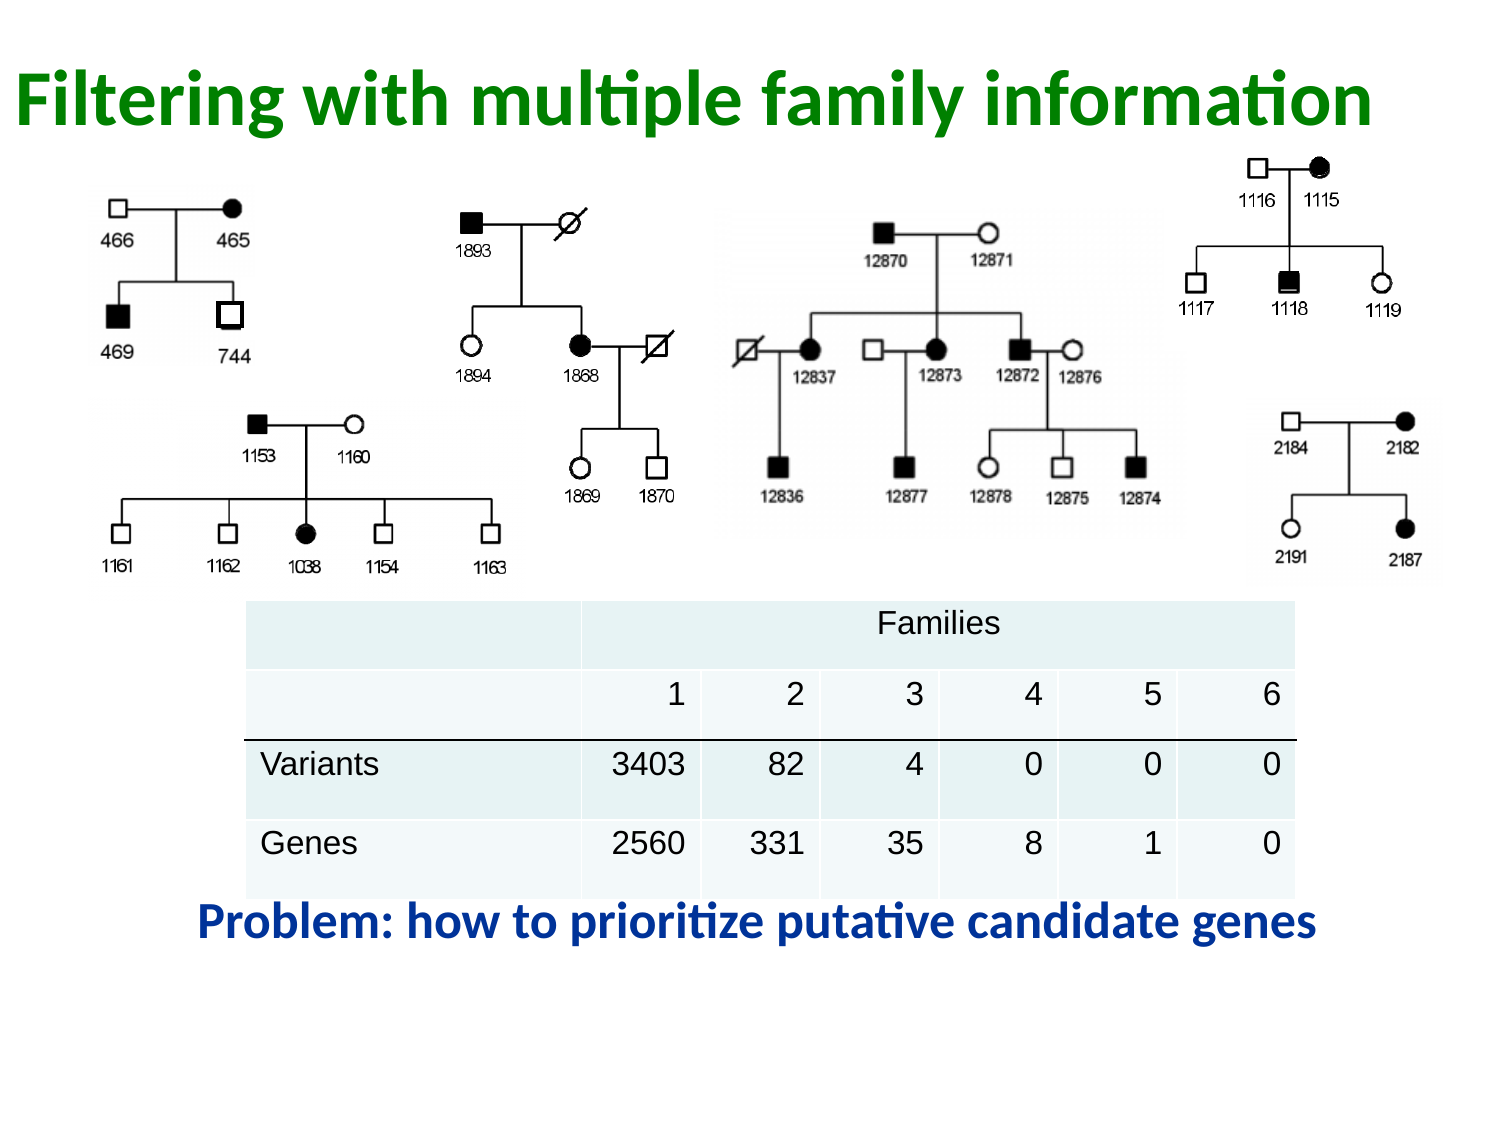

# Filtering with multiple family information
| | Families | | | | | |
| --- | --- | --- | --- | --- | --- | --- |
| | 1 | 2 | 3 | 4 | 5 | 6 |
| Variants | 3403 | 82 | 4 | 0 | 0 | 0 |
| Genes | 2560 | 331 | 35 | 8 | 1 | 0 |
Problem: how to prioritize putative candidate genes